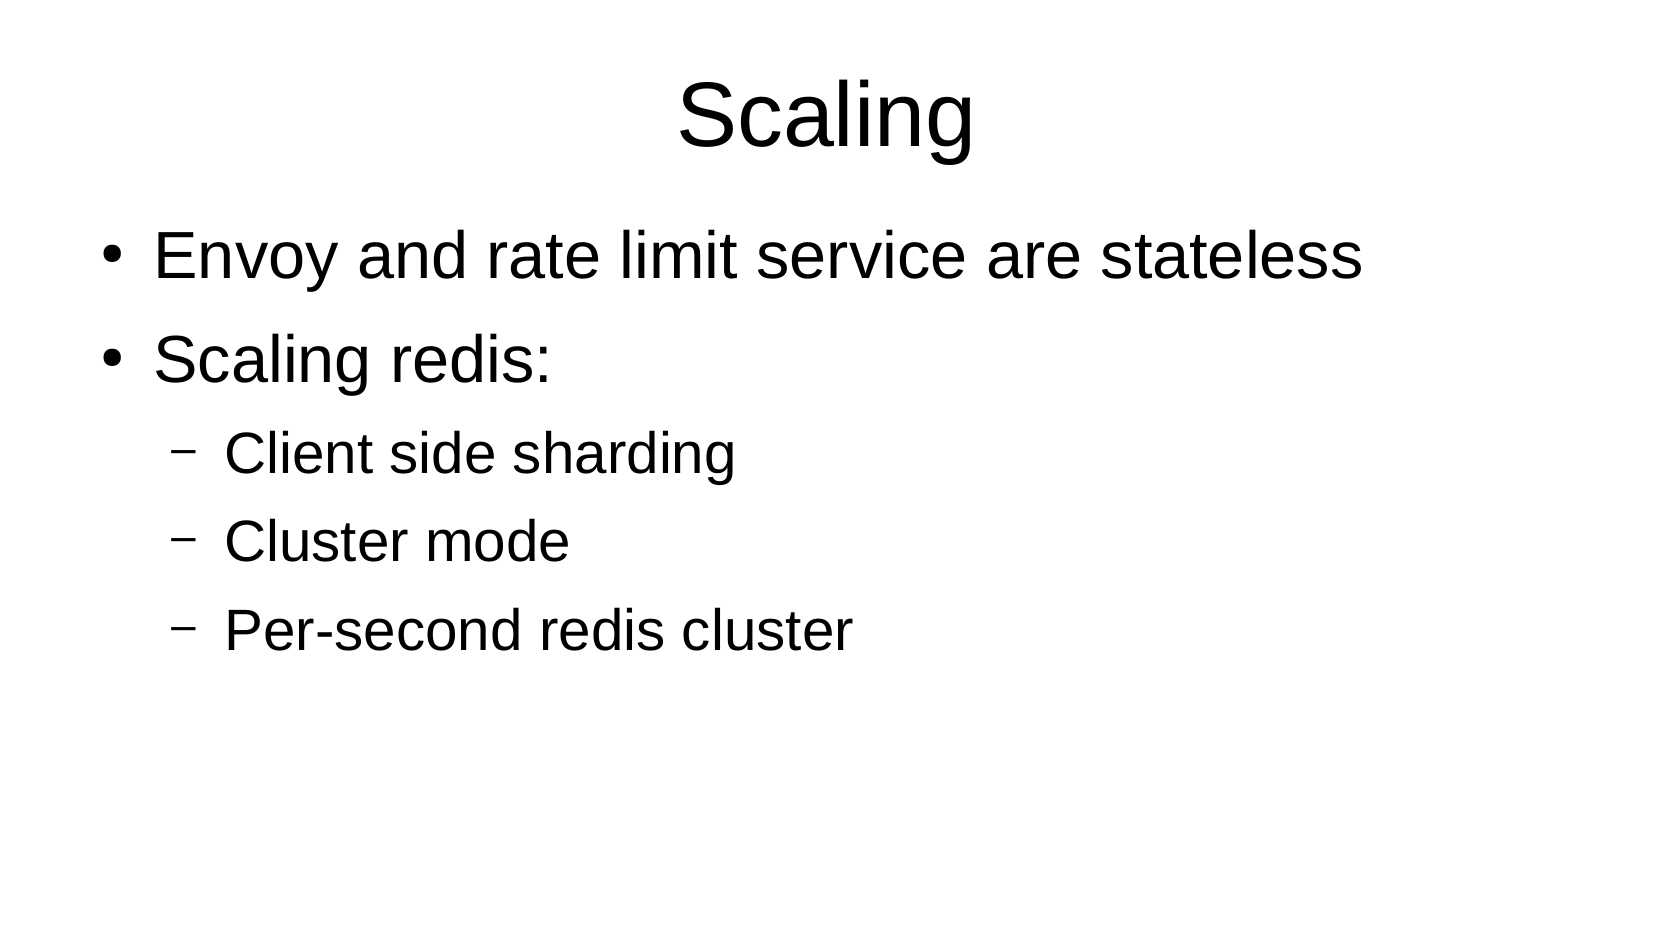

# Scaling
Envoy and rate limit service are stateless
Scaling redis:
Client side sharding
Cluster mode
Per-second redis cluster